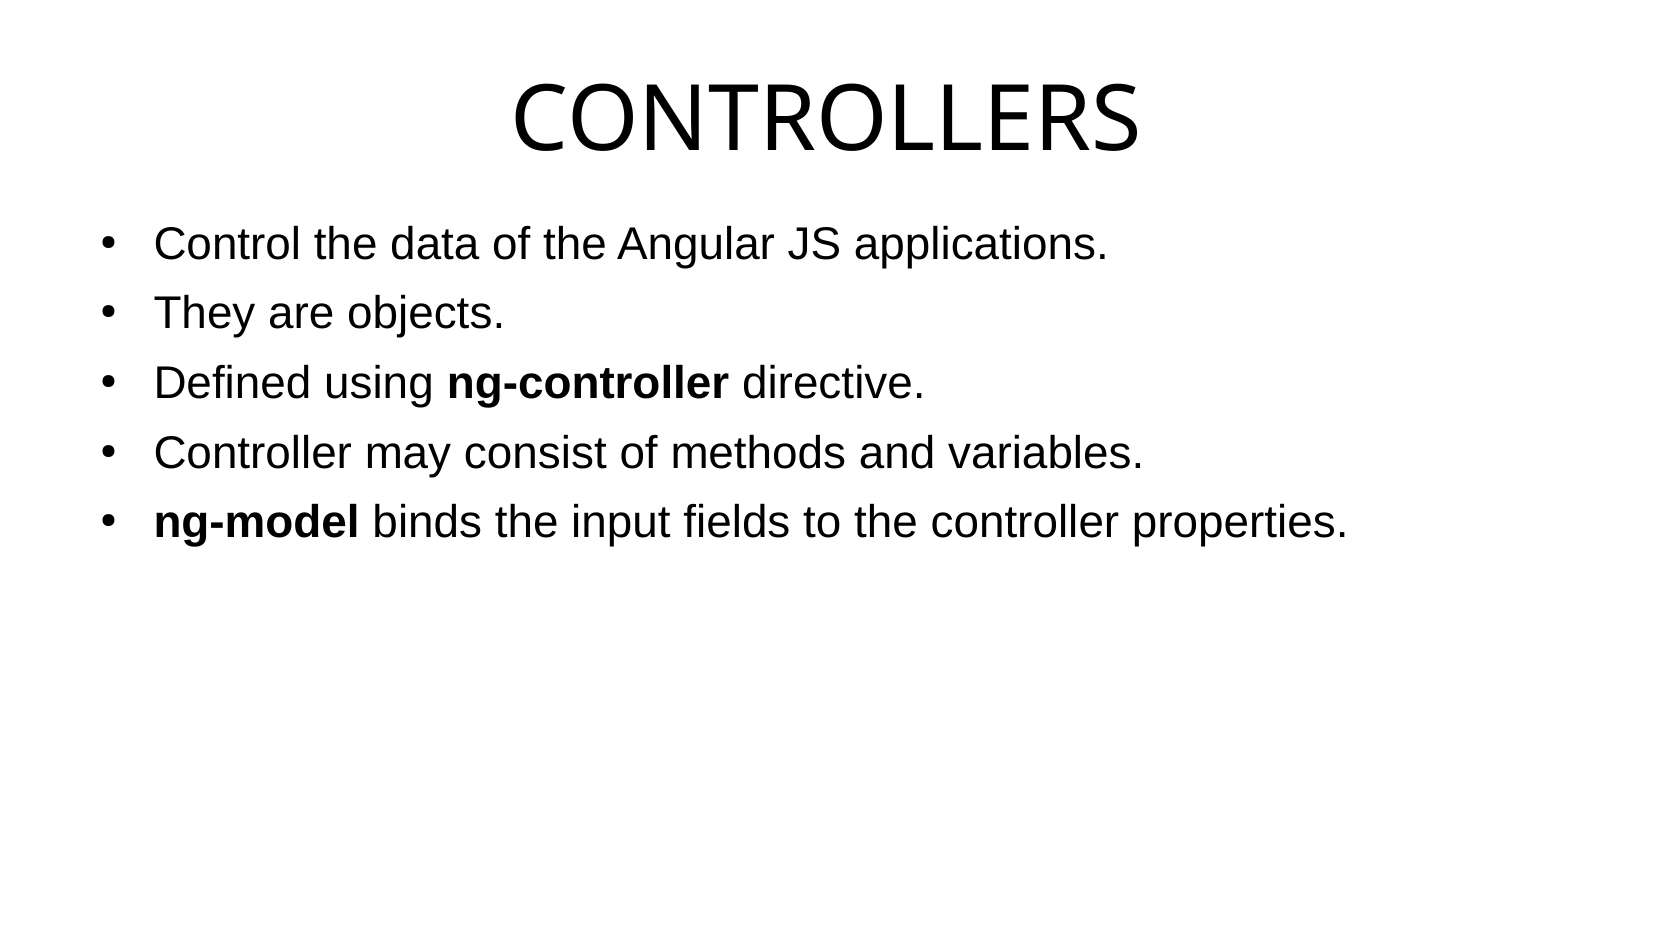

# CONTROLLERS
Control the data of the Angular JS applications.
They are objects.
Defined using ng-controller directive.
Controller may consist of methods and variables.
ng-model binds the input fields to the controller properties.